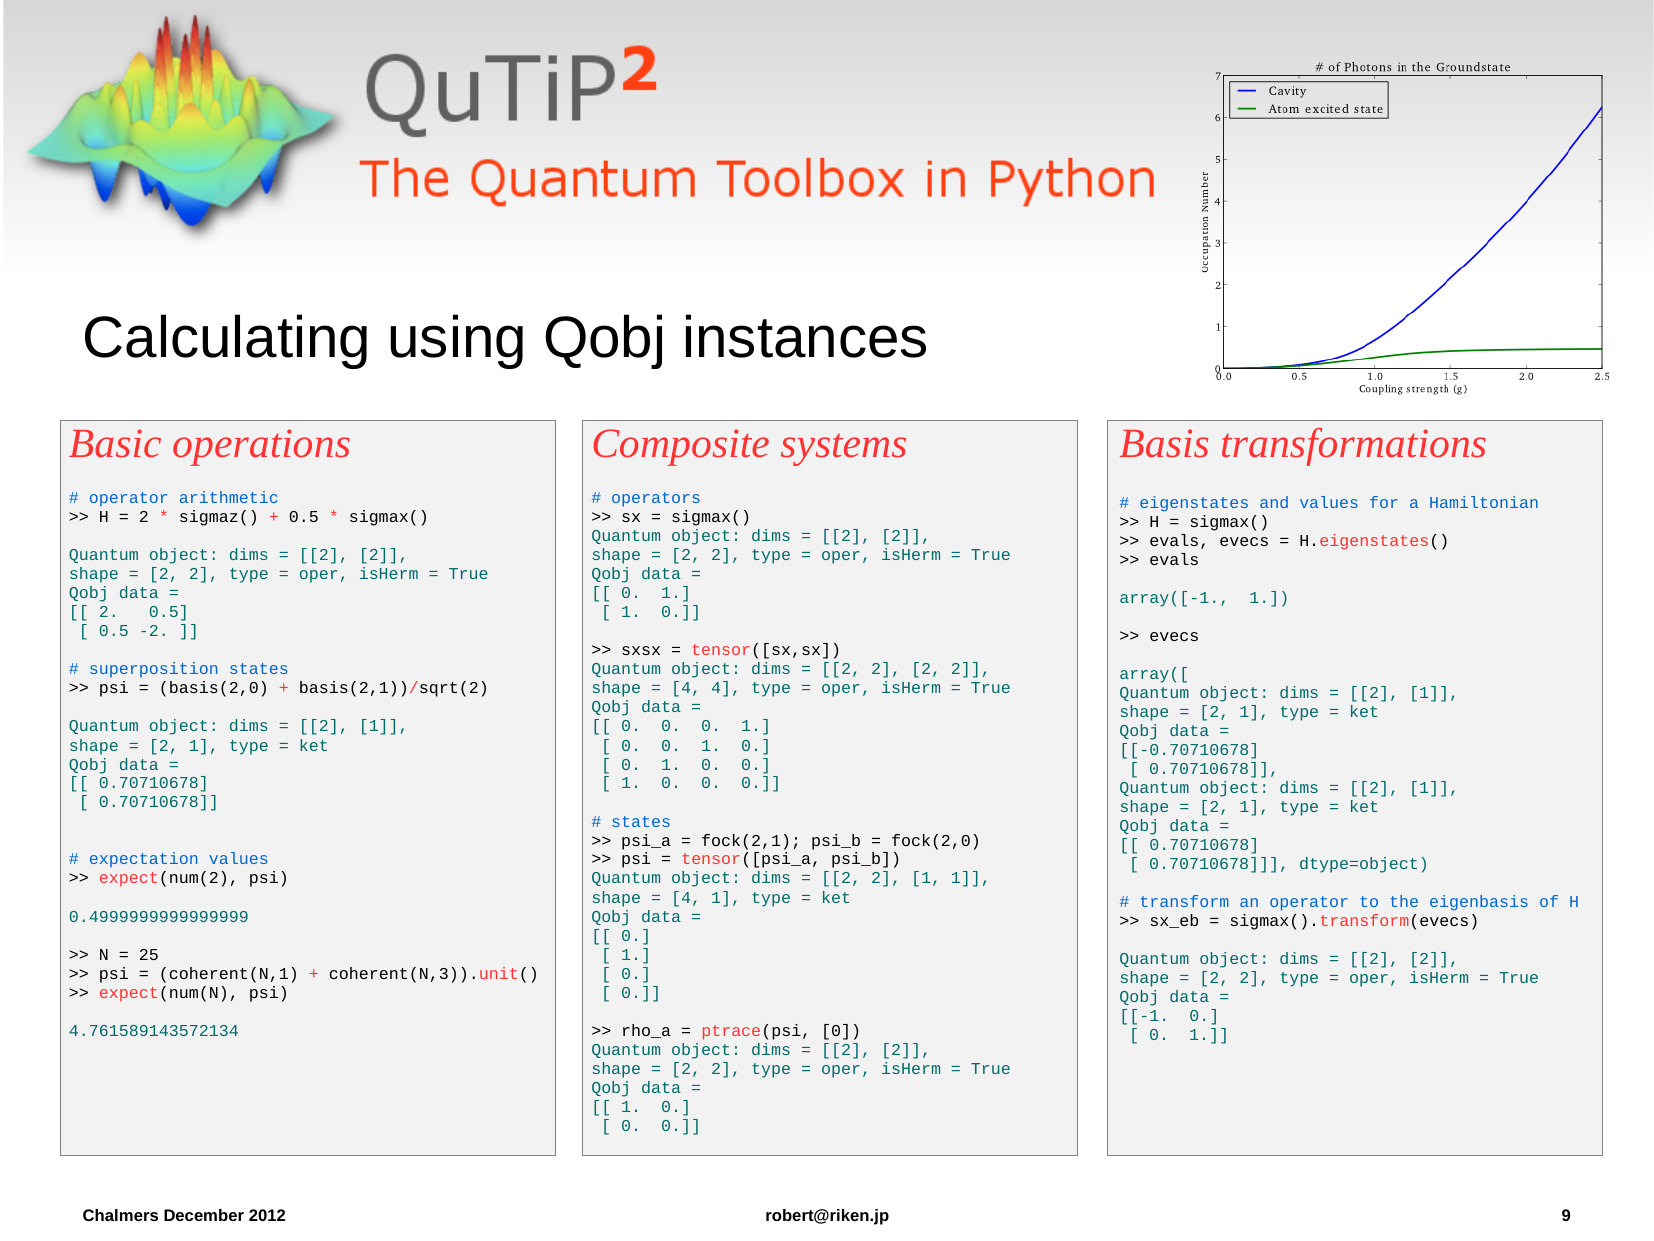

# Calculating using Qobj instances
Basic operations
# operator arithmetic
>> H = 2 * sigmaz() + 0.5 * sigmax()
Quantum object: dims = [[2], [2]],
shape = [2, 2], type = oper, isHerm = True
Qobj data =
[[ 2. 0.5]
 [ 0.5 -2. ]]
# superposition states
>> psi = (basis(2,0) + basis(2,1))/sqrt(2)
Quantum object: dims = [[2], [1]],
shape = [2, 1], type = ket
Qobj data =
[[ 0.70710678]
 [ 0.70710678]]
# expectation values
>> expect(num(2), psi)
0.4999999999999999
>> N = 25
>> psi = (coherent(N,1) + coherent(N,3)).unit()
>> expect(num(N), psi)
4.761589143572134
Composite systems
# operators
>> sx = sigmax()
Quantum object: dims = [[2], [2]],
shape = [2, 2], type = oper, isHerm = True
Qobj data =
[[ 0. 1.]
 [ 1. 0.]]
>> sxsx = tensor([sx,sx])
Quantum object: dims = [[2, 2], [2, 2]],
shape = [4, 4], type = oper, isHerm = True
Qobj data =
[[ 0. 0. 0. 1.]
 [ 0. 0. 1. 0.]
 [ 0. 1. 0. 0.]
 [ 1. 0. 0. 0.]]
# states
>> psi_a = fock(2,1); psi_b = fock(2,0)
>> psi = tensor([psi_a, psi_b])
Quantum object: dims = [[2, 2], [1, 1]],
shape = [4, 1], type = ket
Qobj data =
[[ 0.]
 [ 1.]
 [ 0.]
 [ 0.]]
>> rho_a = ptrace(psi, [0])
Quantum object: dims = [[2], [2]],
shape = [2, 2], type = oper, isHerm = True
Qobj data =
[[ 1. 0.]
 [ 0. 0.]]
Basis transformations
# eigenstates and values for a Hamiltonian
>> H = sigmax()
>> evals, evecs = H.eigenstates()
>> evals
array([-1., 1.])
>> evecs
array([
Quantum object: dims = [[2], [1]],
shape = [2, 1], type = ket
Qobj data =
[[-0.70710678]
 [ 0.70710678]],
Quantum object: dims = [[2], [1]],
shape = [2, 1], type = ket
Qobj data =
[[ 0.70710678]
 [ 0.70710678]]], dtype=object)
# transform an operator to the eigenbasis of H
>> sx_eb = sigmax().transform(evecs)
Quantum object: dims = [[2], [2]],
shape = [2, 2], type = oper, isHerm = True
Qobj data =
[[-1. 0.]
 [ 0. 1.]]
9